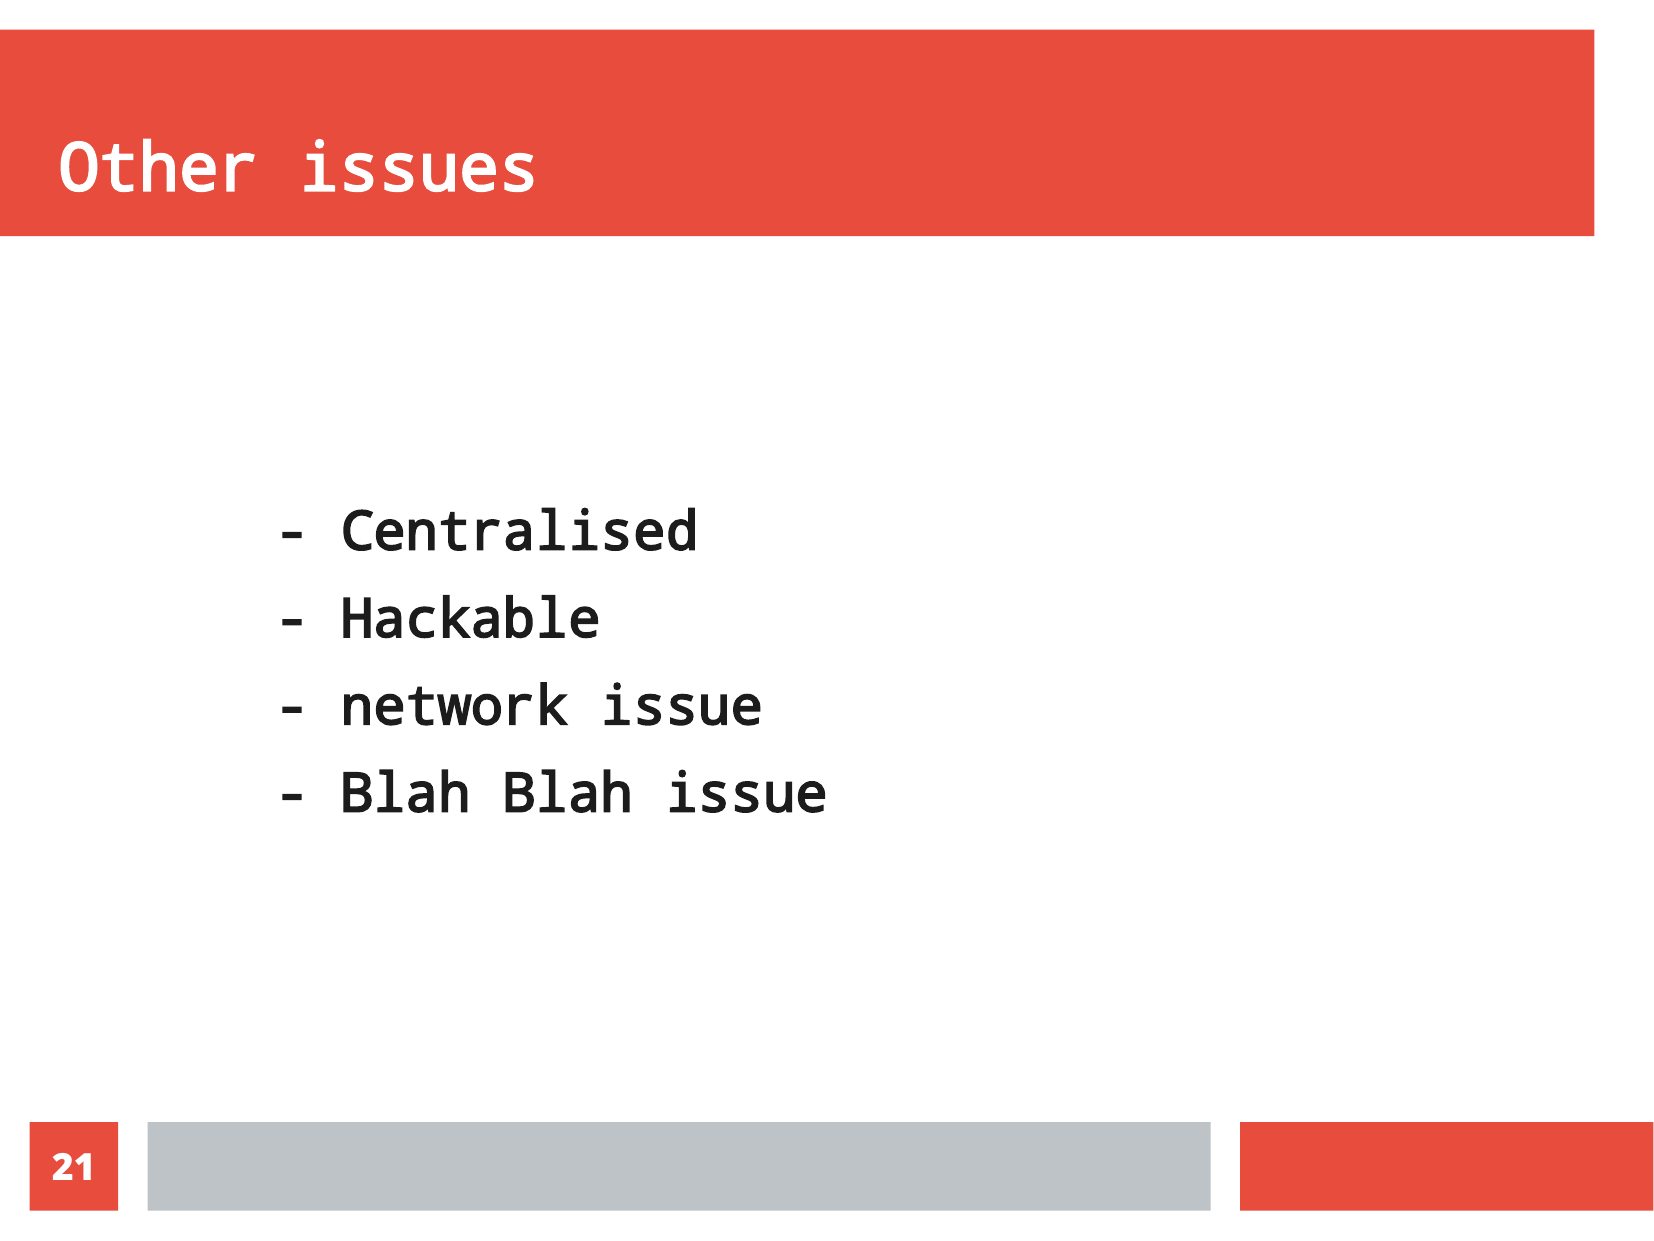

# Other issues
- Centralised
 - Hackable
- network issue
- Blah Blah issue
21